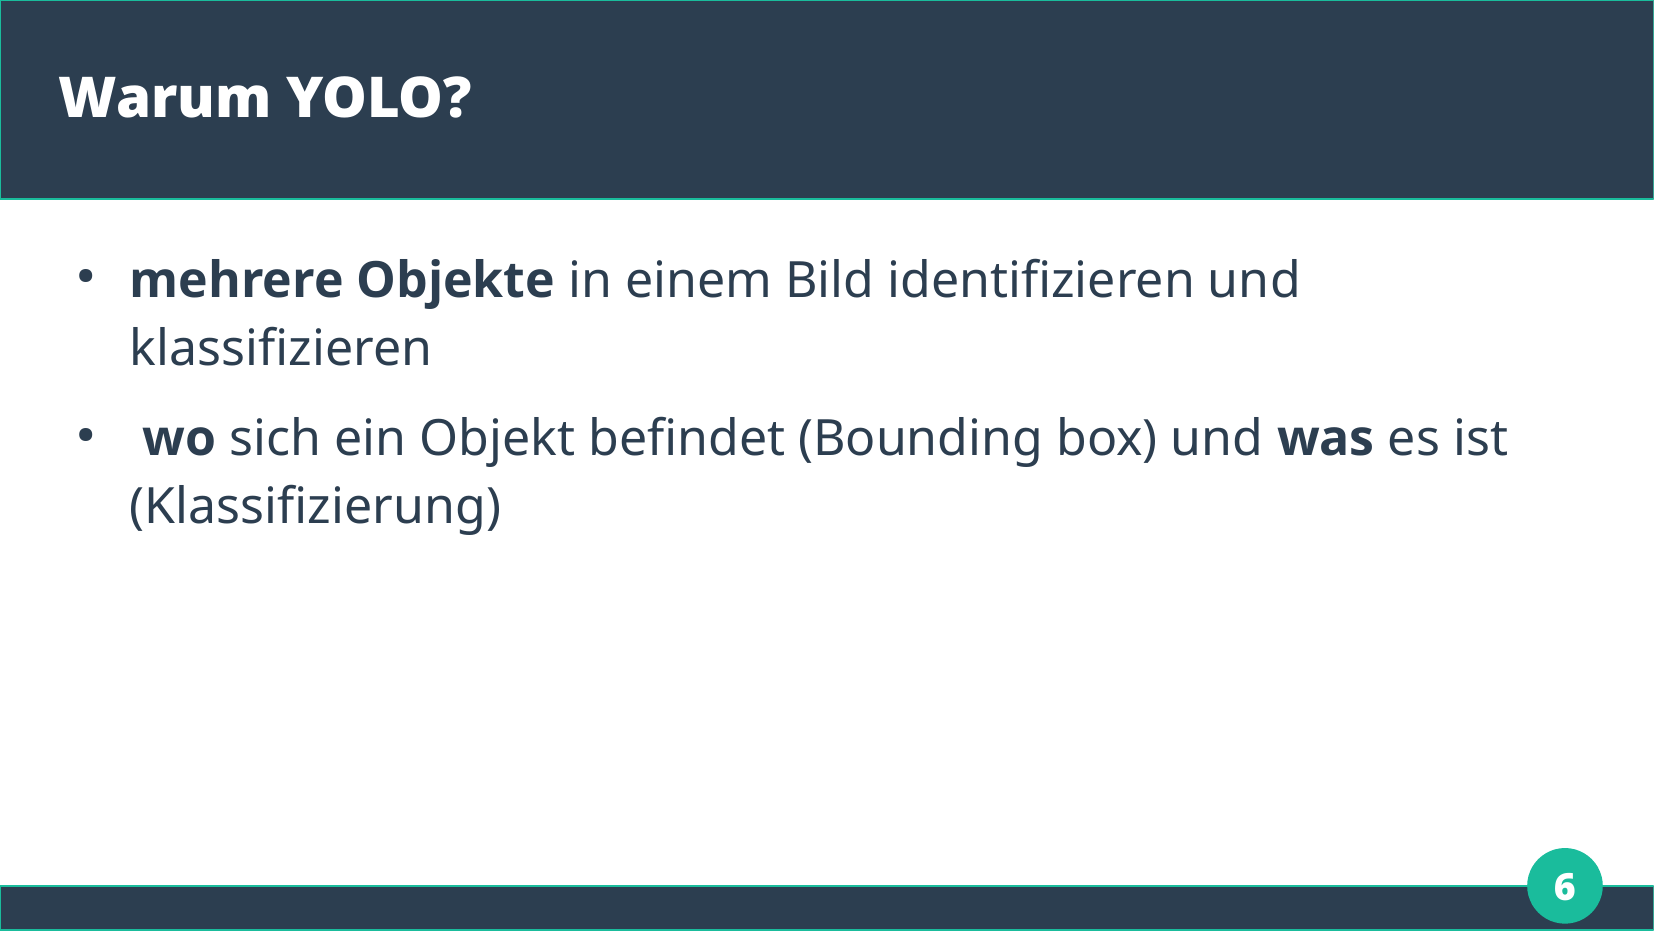

# Warum YOLO?
mehrere Objekte in einem Bild identifizieren und klassifizieren
 wo sich ein Objekt befindet (Bounding box) und was es ist (Klassifizierung)
6